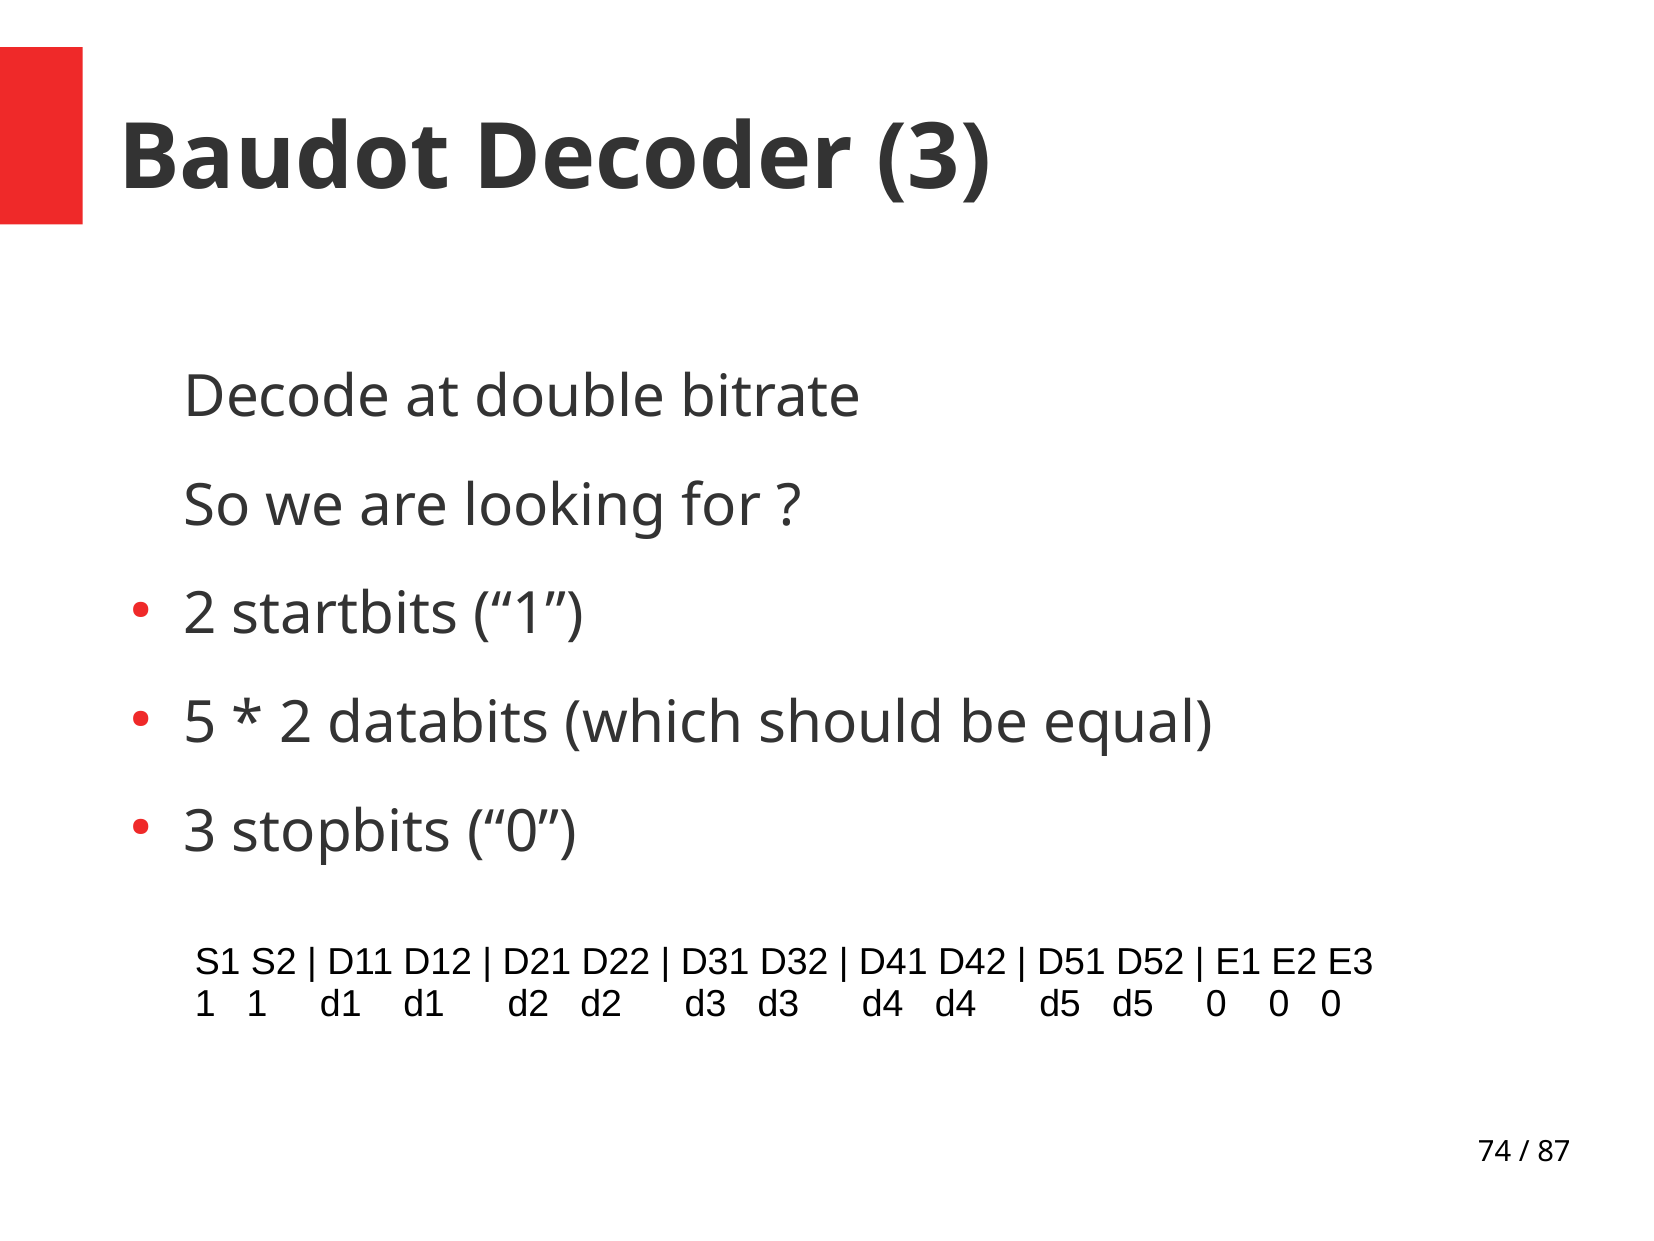

# Baudot Decoder (3)
Decode at double bitrate
So we are looking for ?
2 startbits (“1”)
5 * 2 databits (which should be equal)
3 stopbits (“0”)
S1 S2 | D11 D12 | D21 D22 | D31 D32 | D41 D42 | D51 D52 | E1 E2 E3
1 1 d1 d1 d2 d2 d3 d3 d4 d4 d5 d5 0 0 0
74